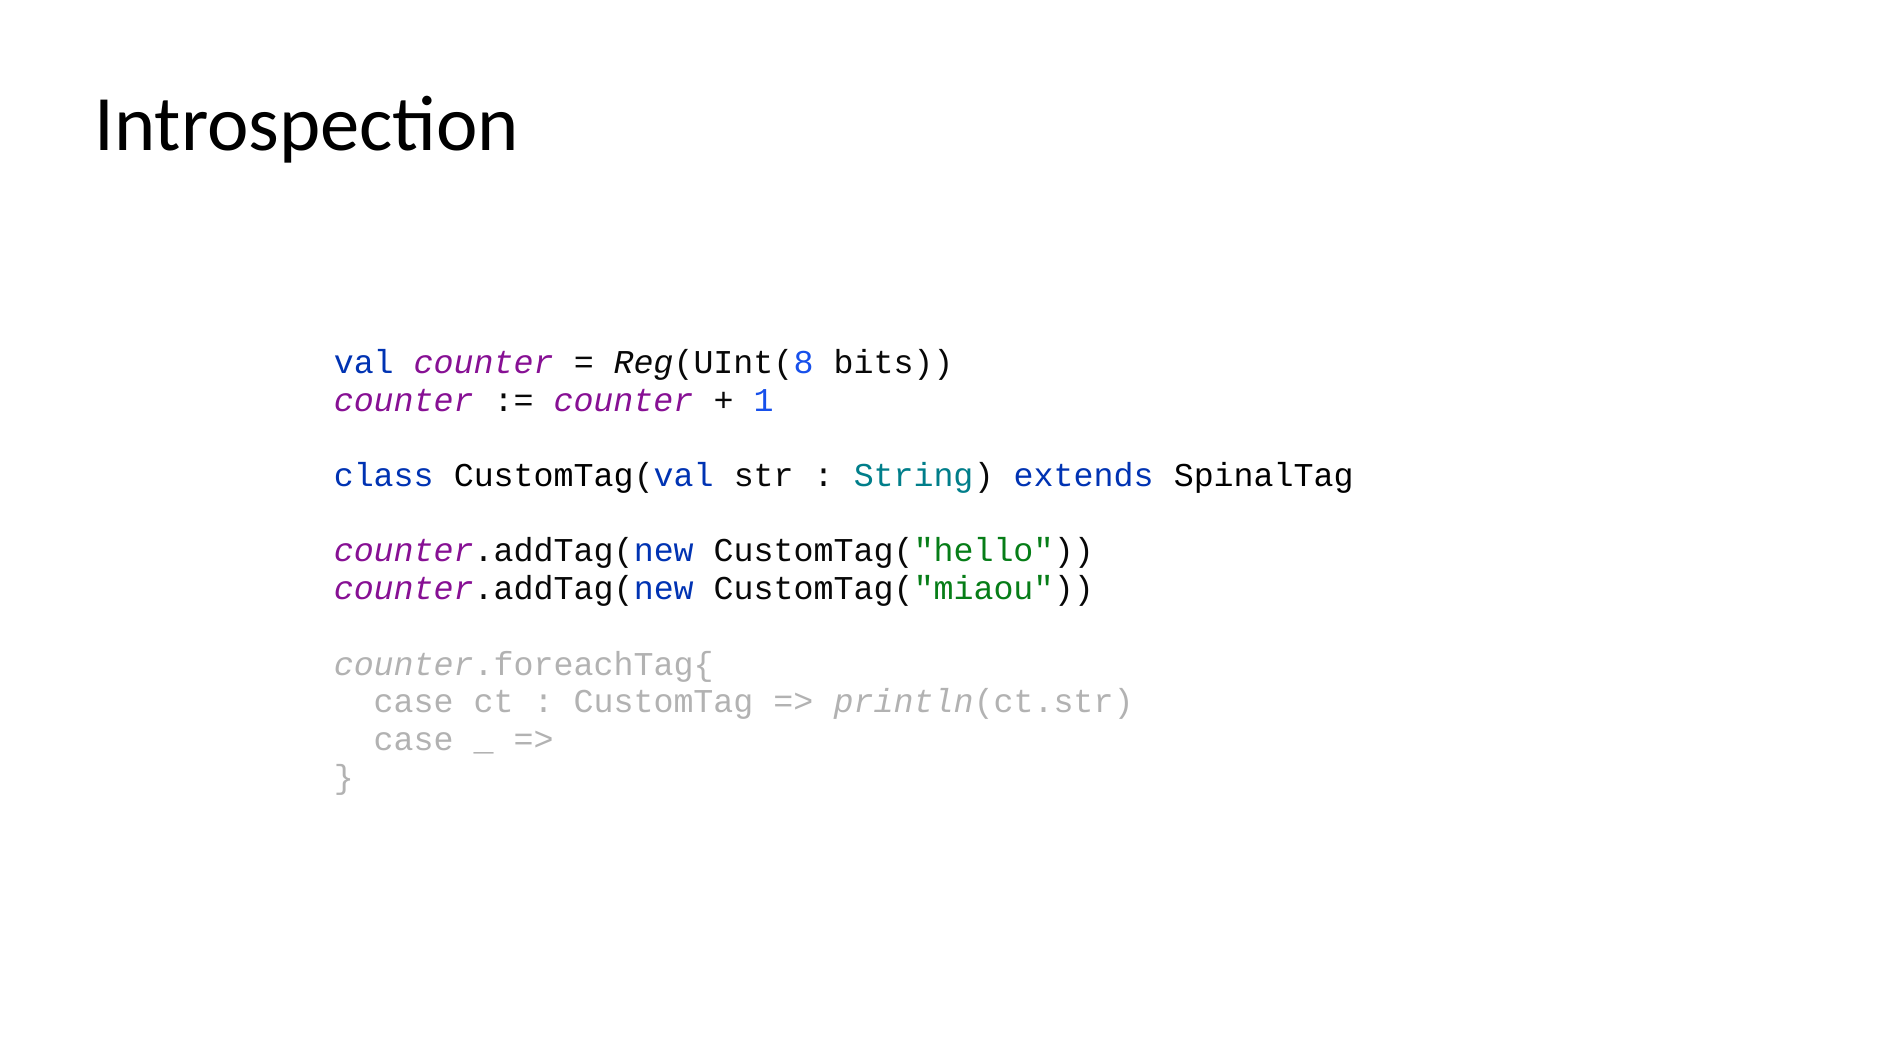

# Introspection
val counter = Reg(UInt(8 bits))
counter := counter + 1
class CustomTag(val str : String) extends SpinalTag
counter.addTag(new CustomTag("hello"))
counter.addTag(new CustomTag("miaou"))
counter.foreachTag{
 case ct : CustomTag => println(ct.str)
 case _ =>
}